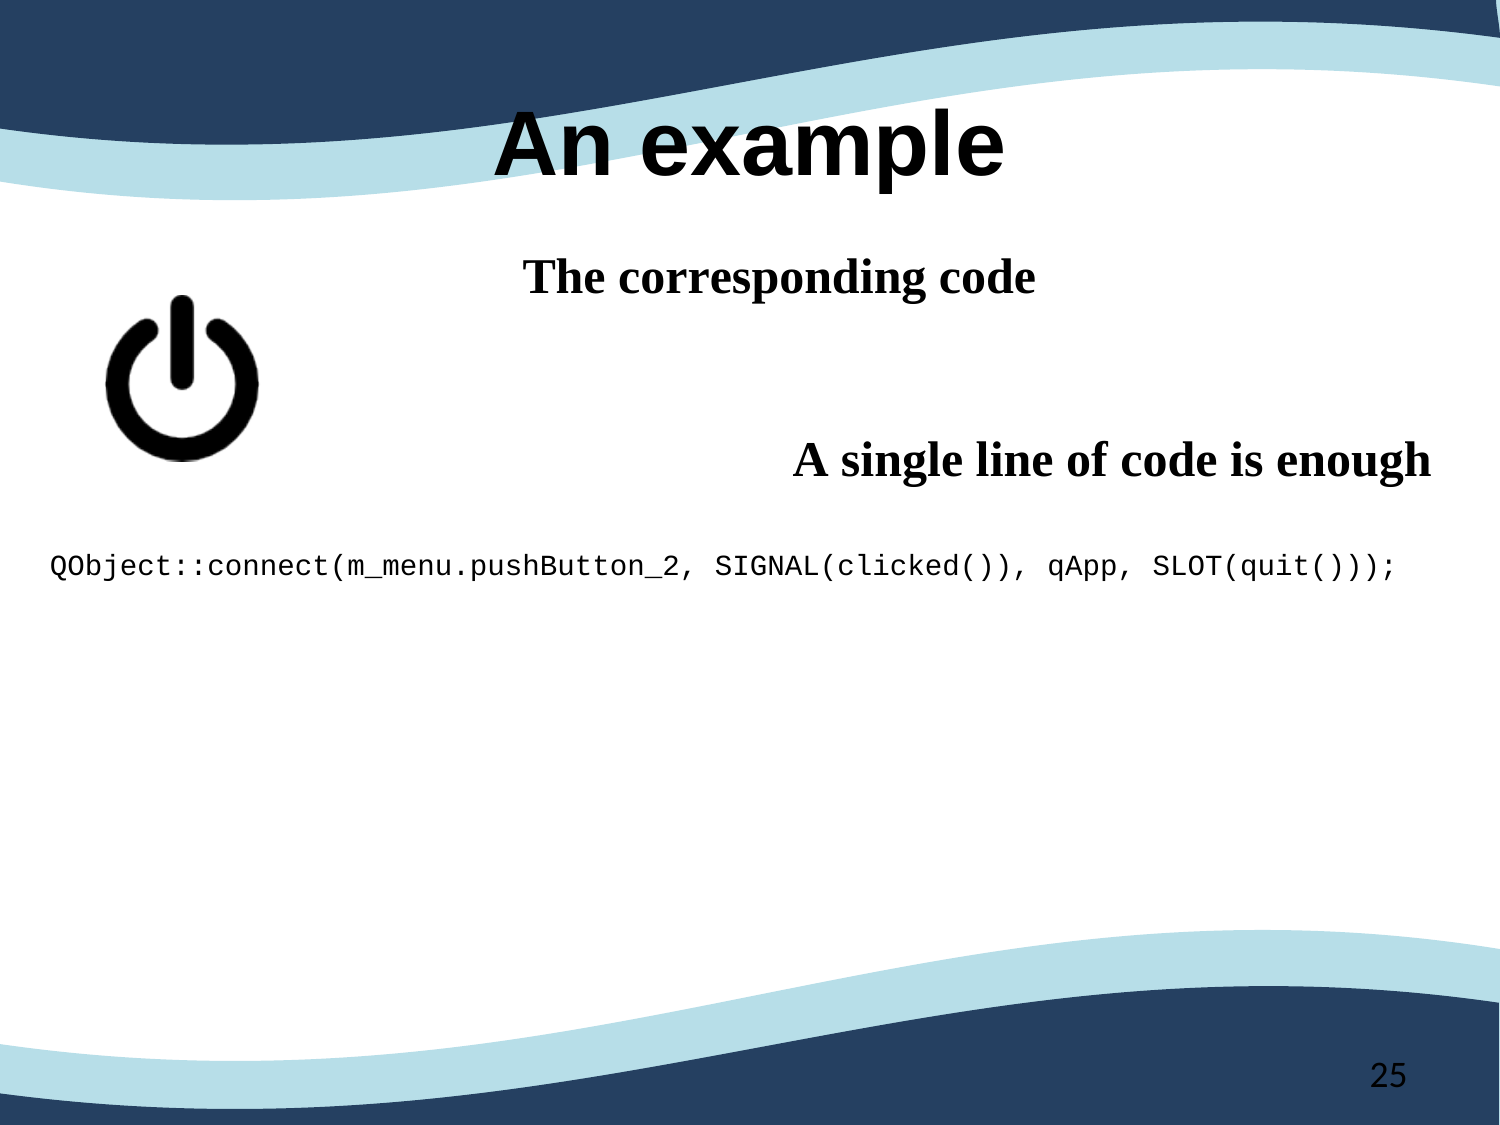

# An example
The corresponding code
A single line of code is enough
QObject::connect(m_menu.pushButton_2, SIGNAL(clicked()), qApp, SLOT(quit()));
25